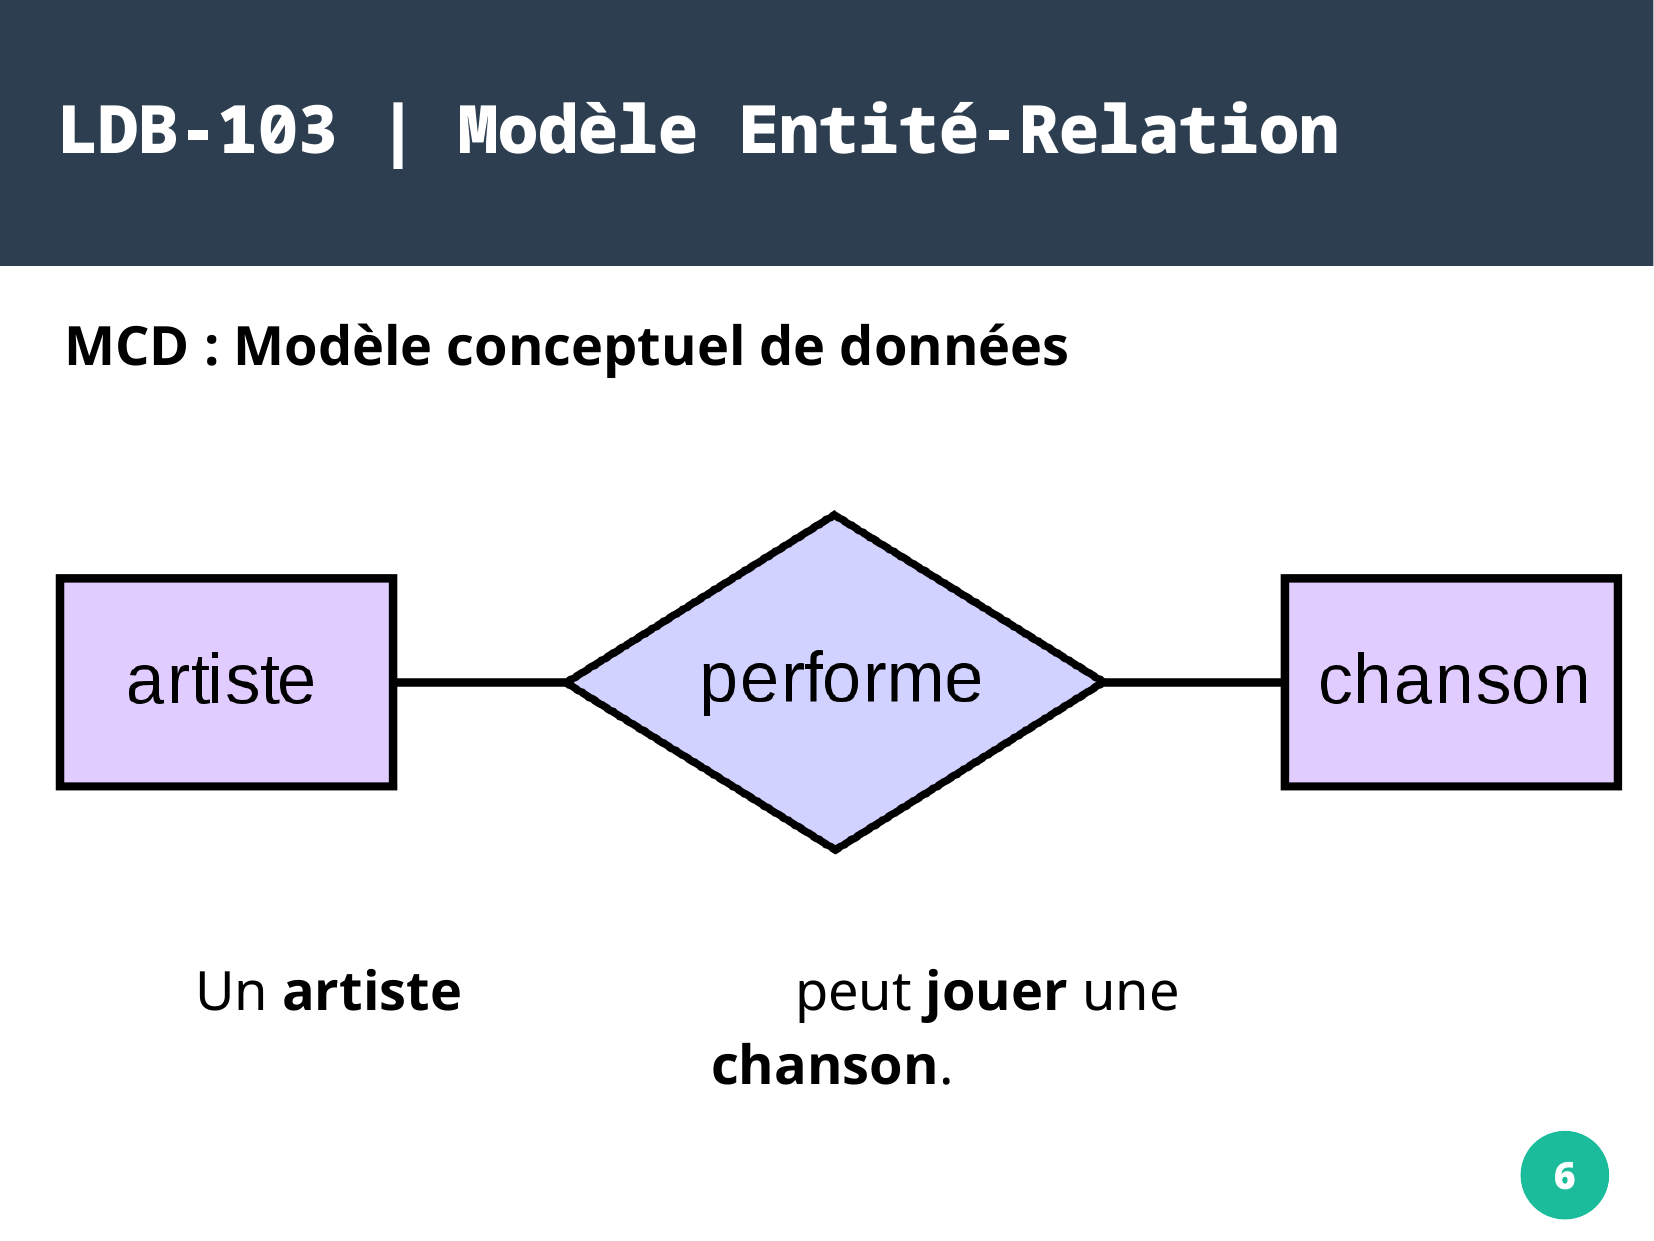

# LDB-103 | Modèle Entité-Relation
MCD : Modèle conceptuel de données
Un artiste 					peut jouer une 				chanson.
6